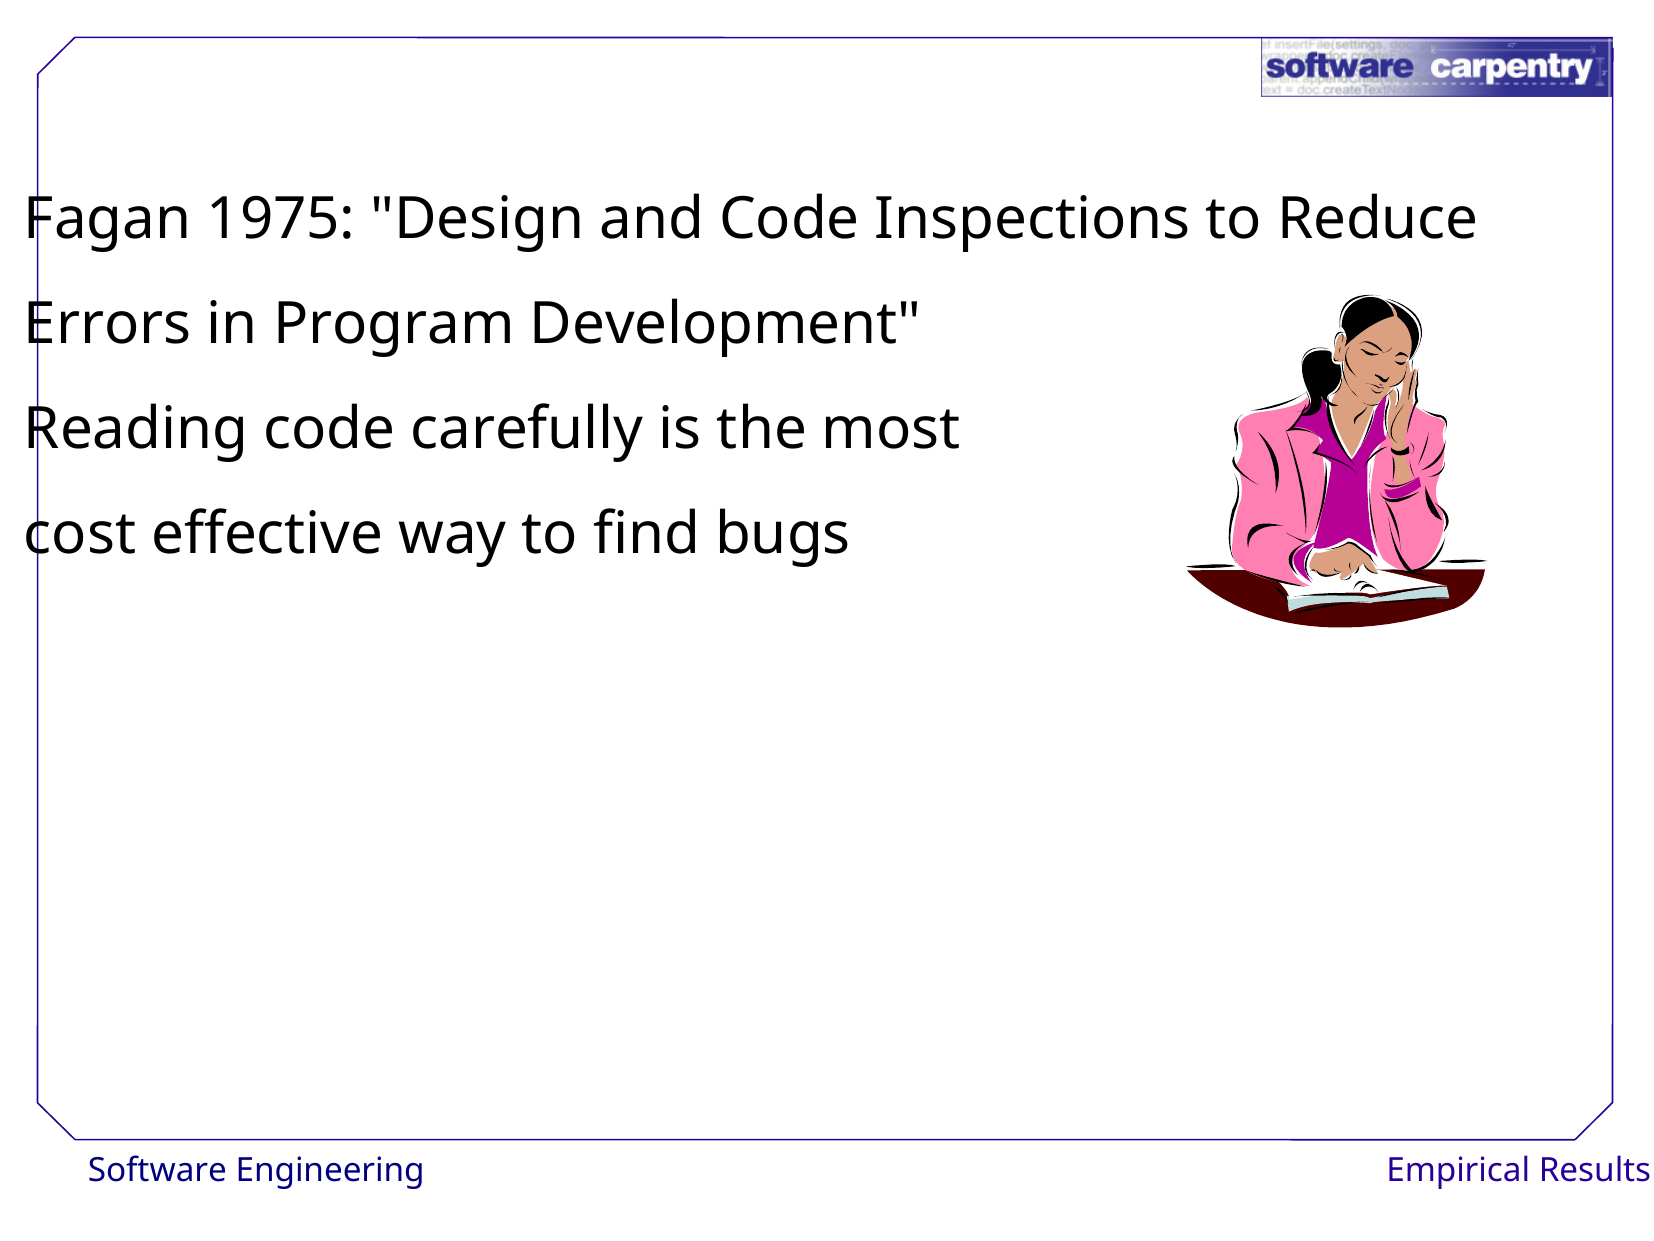

Fagan 1975: "Design and Code Inspections to Reduce
Errors in Program Development"
Reading code carefully is the most
cost effective way to find bugs